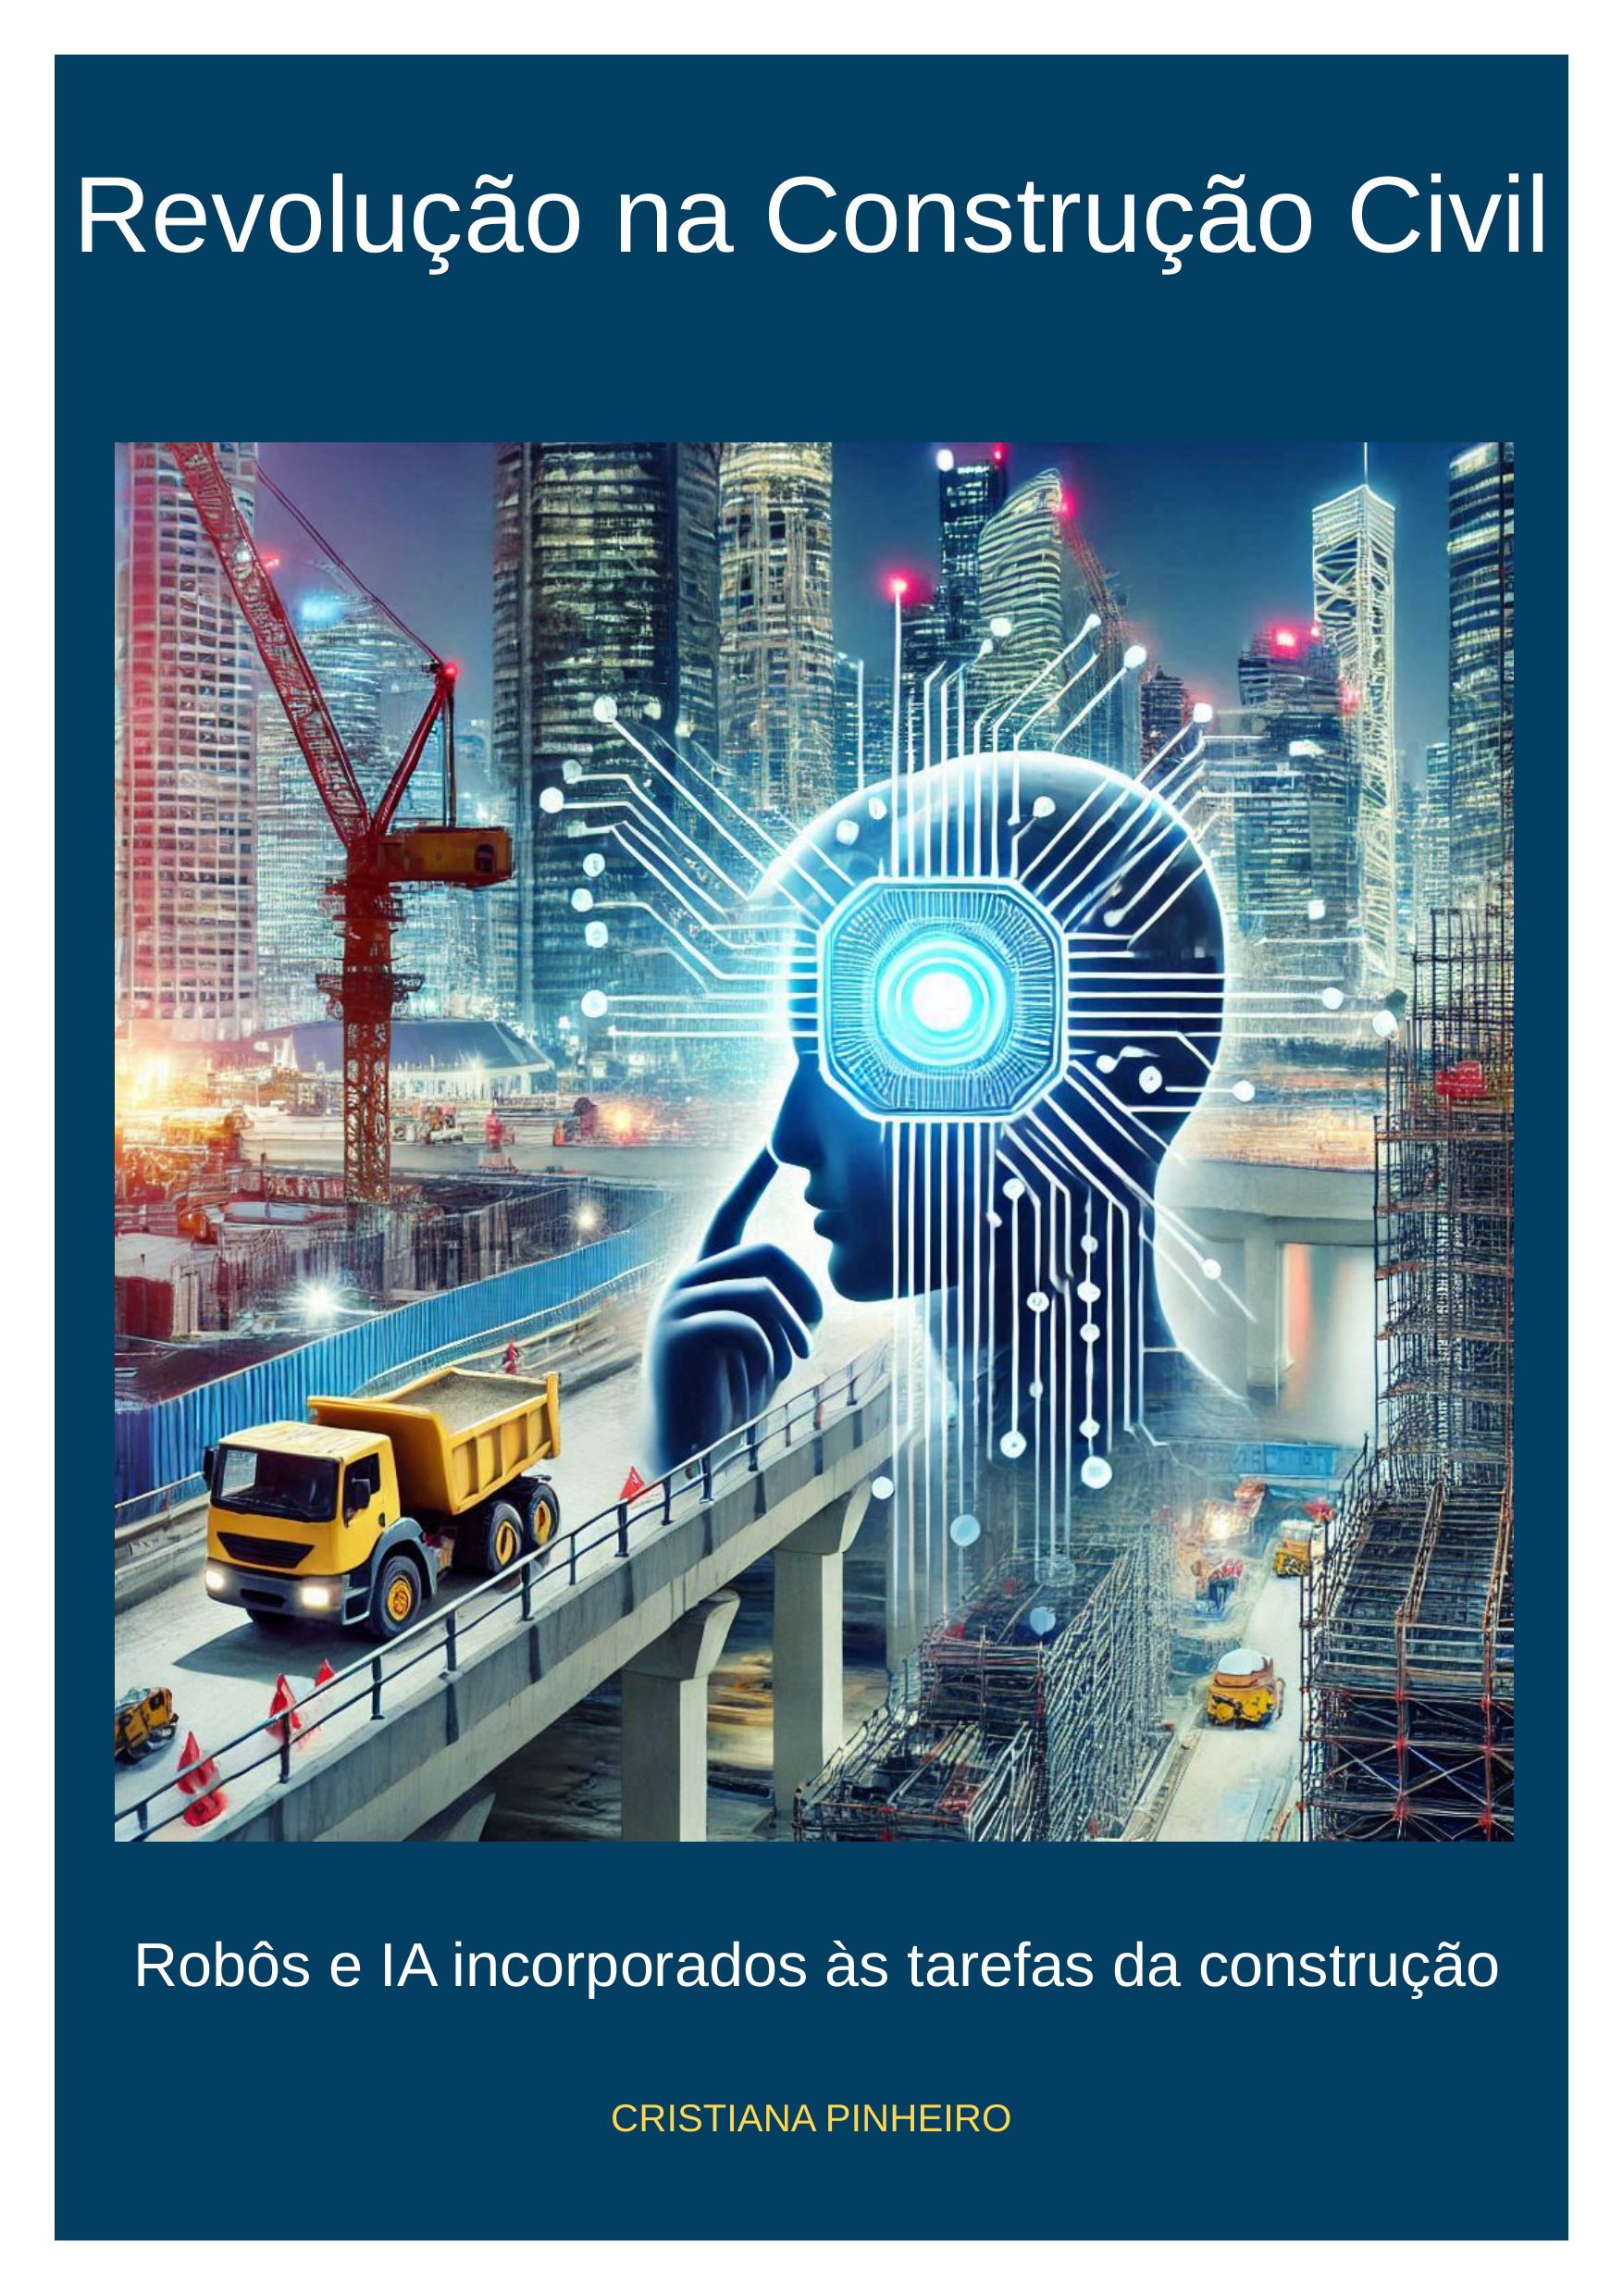

Revolução na Construção Civil
Robôs e IA incorporados às tarefas da construção
# Cristiana Pinheiro